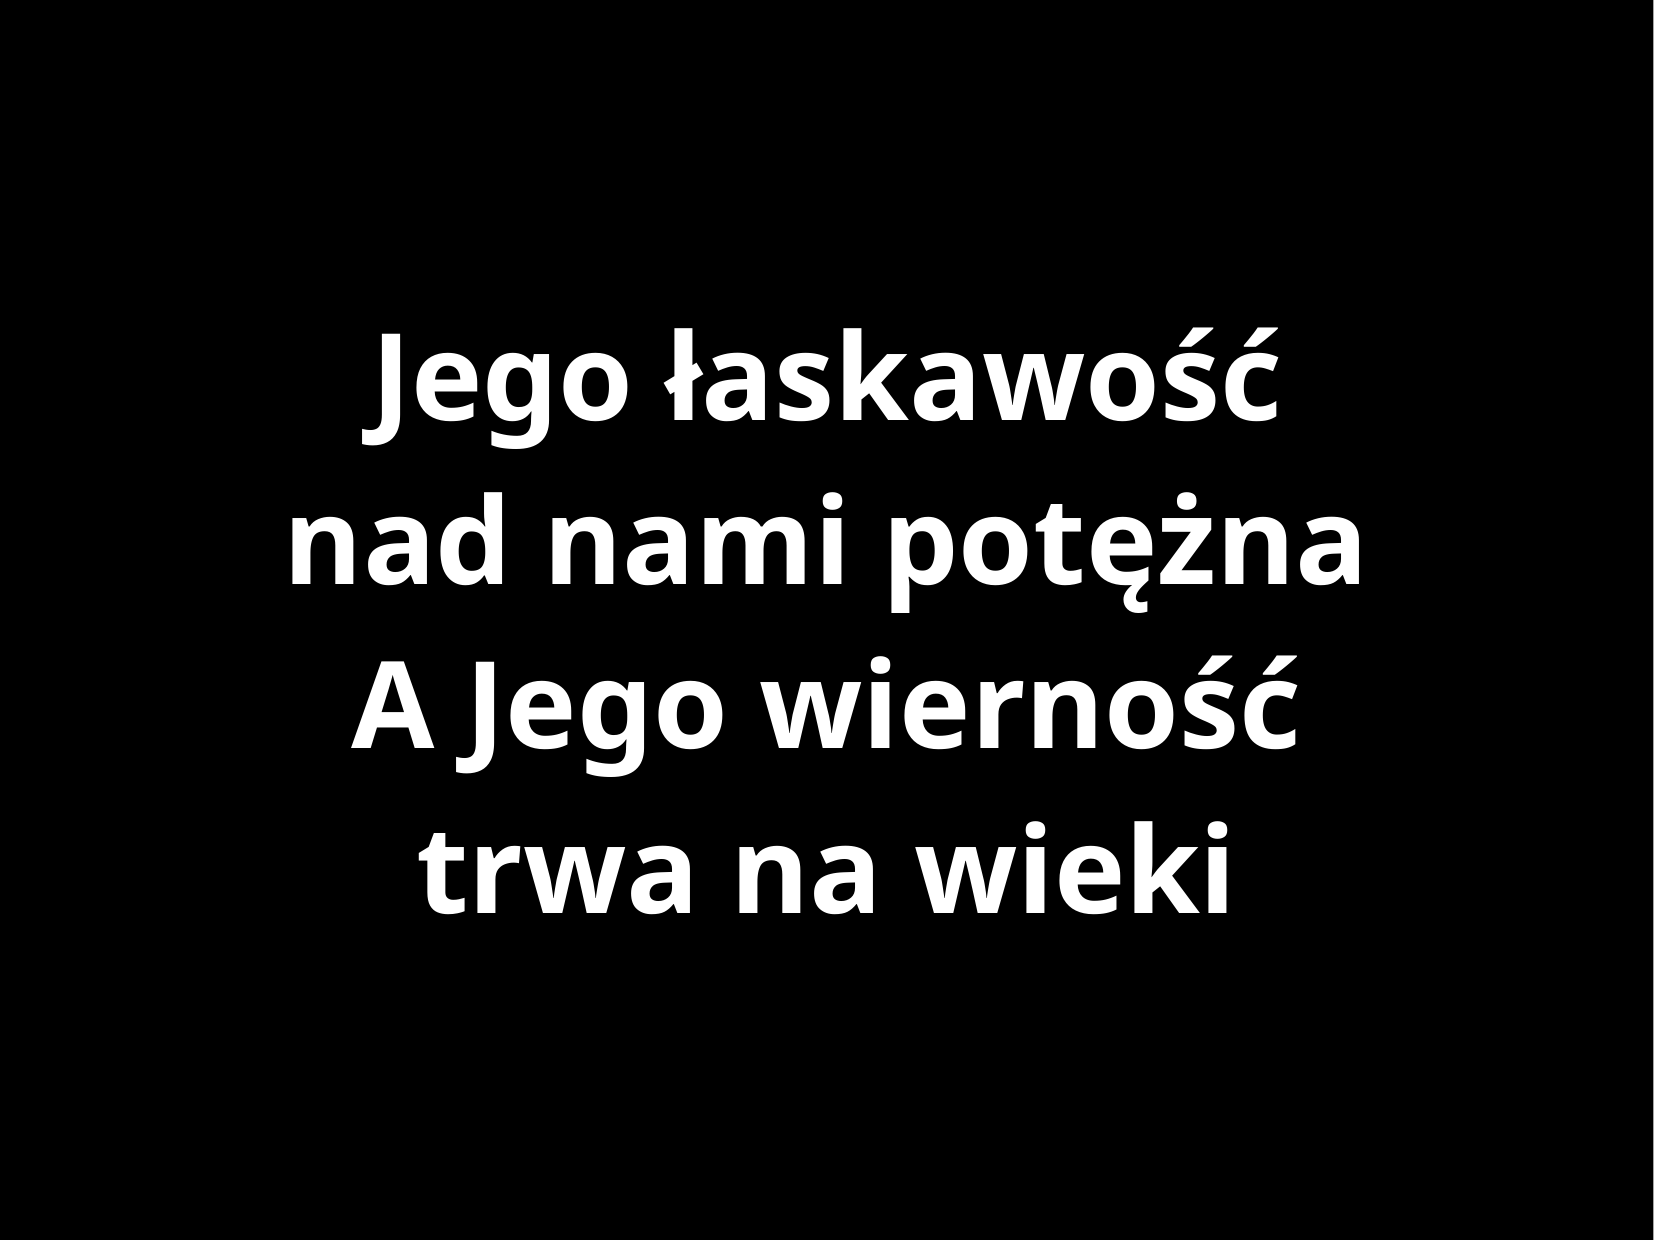

# Jego łaskawość nad nami potężna A Jego wierność trwa na wieki